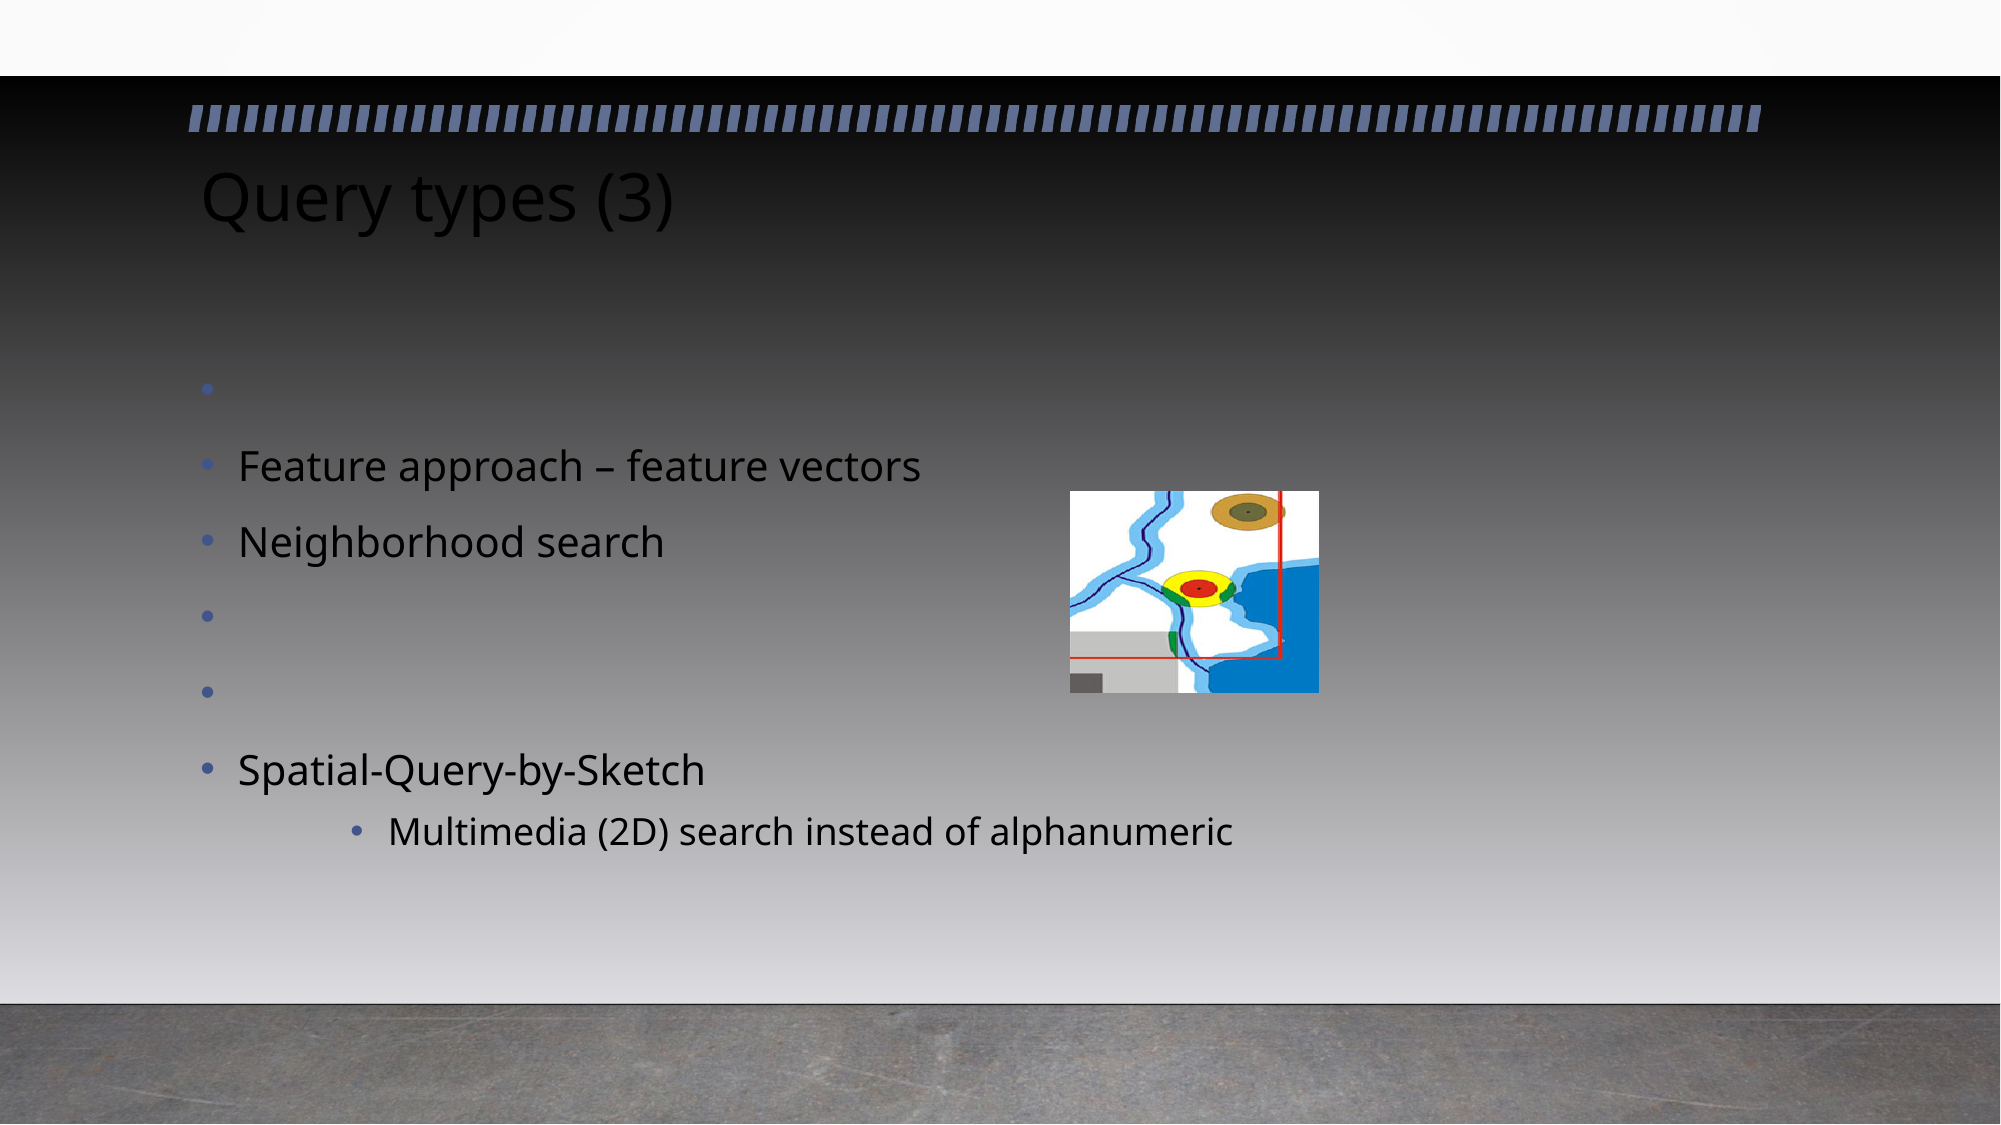

# Query types (3)
Feature approach – feature vectors
Neighborhood search
Spatial-Query-by-Sketch
Multimedia (2D) search instead of alphanumeric